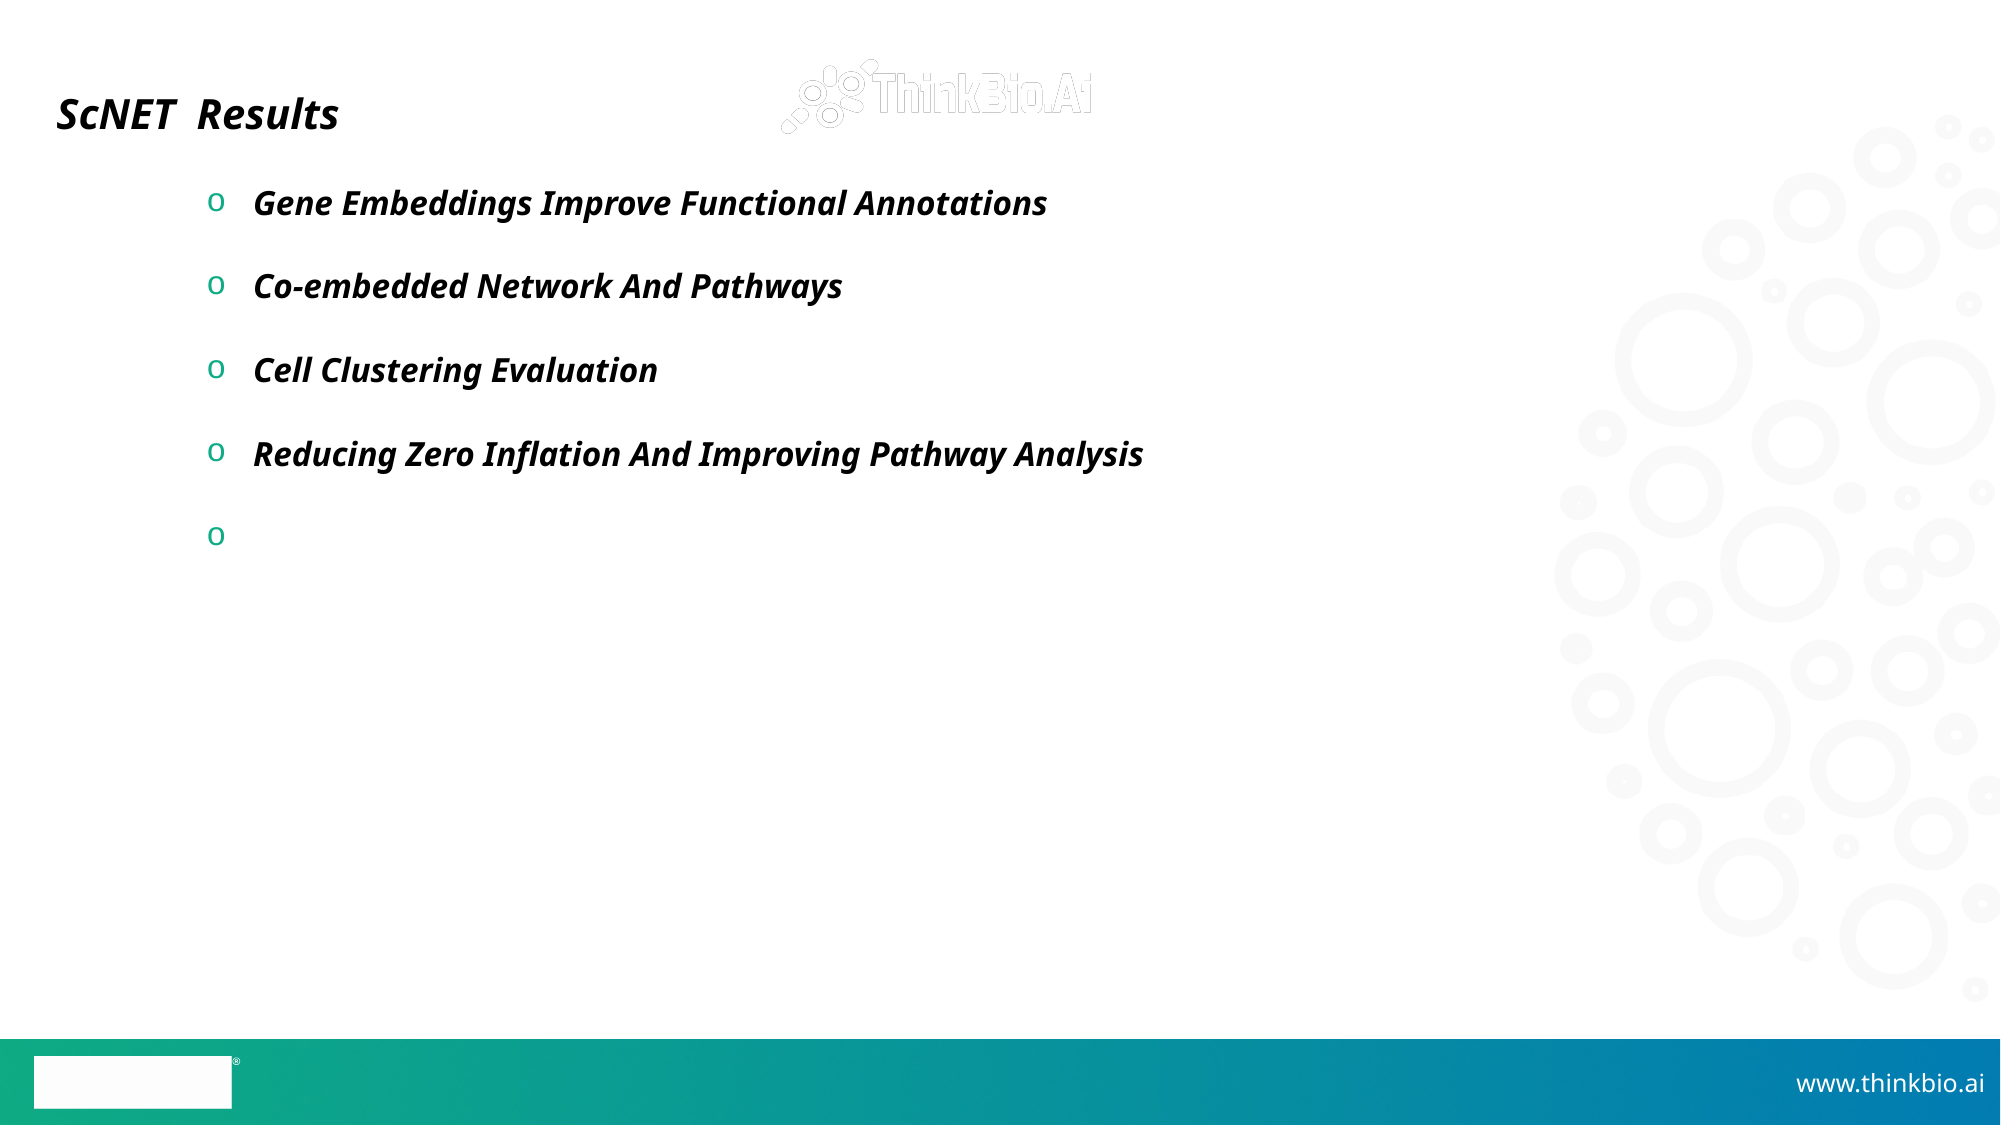

ScNET Results
Gene Embeddings Improve Functional Annotations
Co-embedded Network And Pathways
Cell Clustering Evaluation
Reducing Zero Inflation And Improving Pathway Analysis